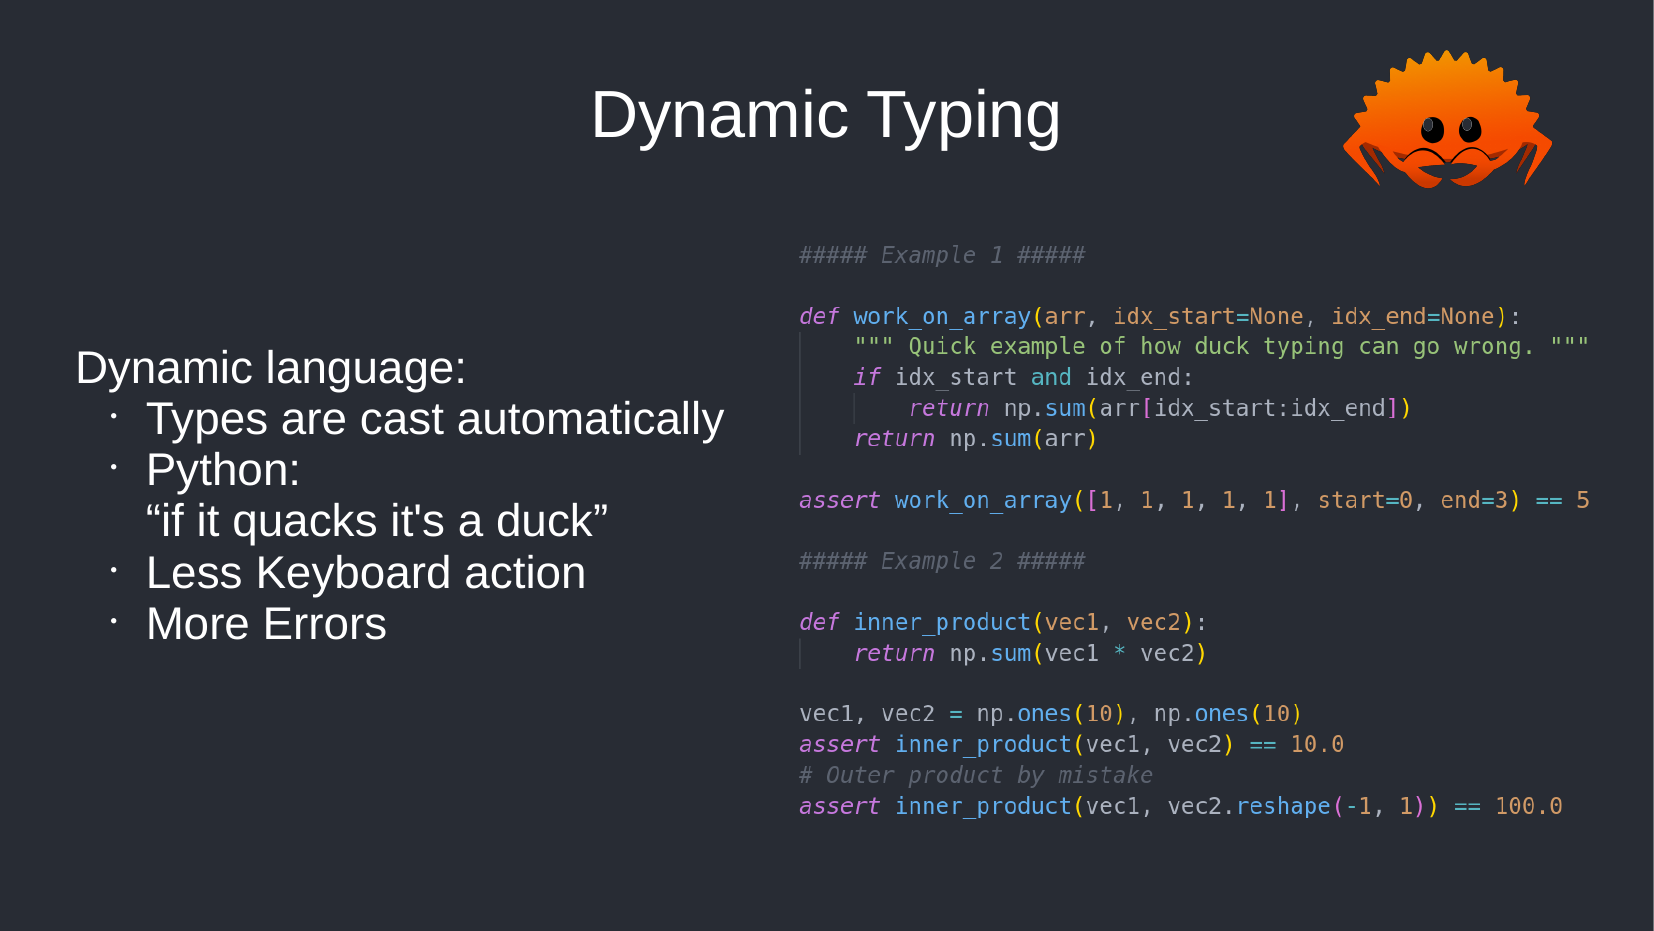

# Dynamic Typing
Dynamic language:
Types are cast automatically
Python:
“if it quacks it's a duck”
Less Keyboard action
More Errors